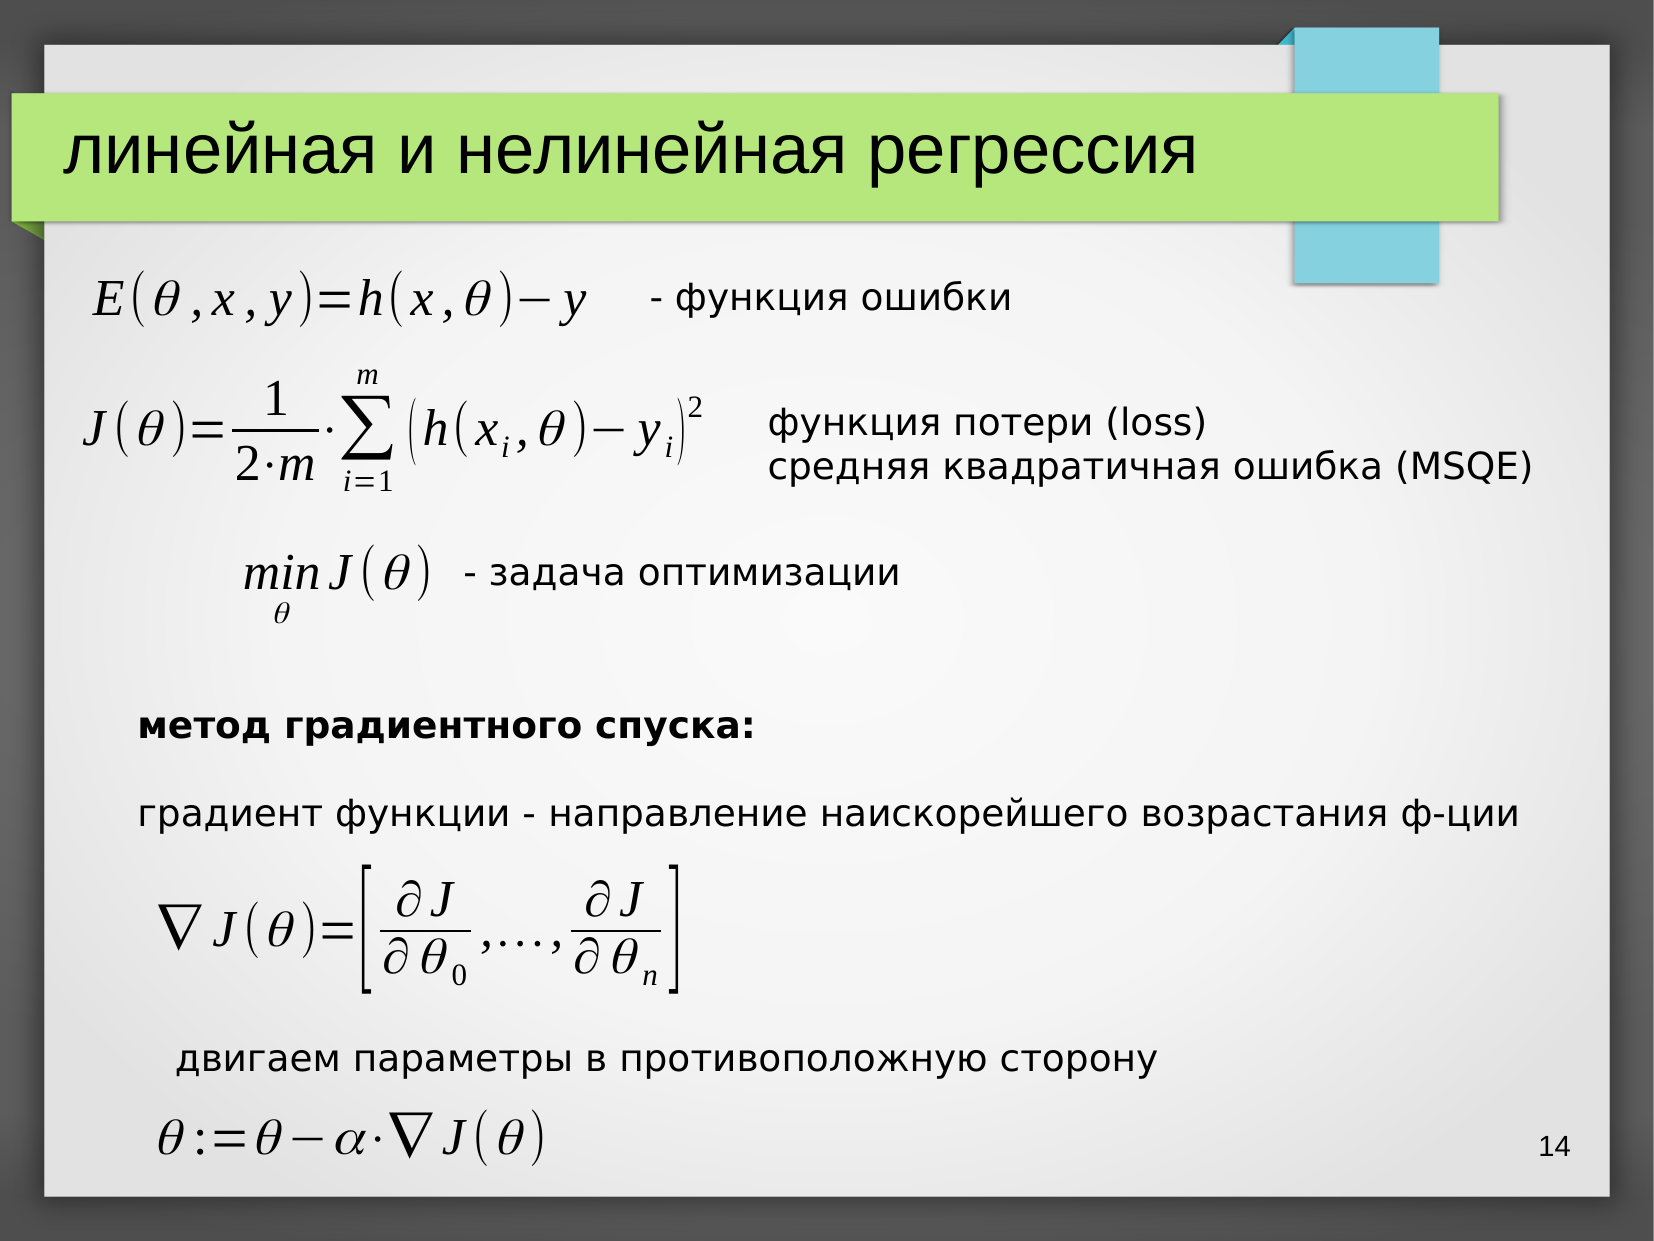

линейная и нелинейная регрессия
- функция ошибки
# функция потери (loss) средняя квадратичная ошибка (MSQE)
- задача оптимизации
метод градиентного спуска:
градиент функции - направление наискорейшего возрастания ф-ции
двигаем параметры в противоположную сторону
14